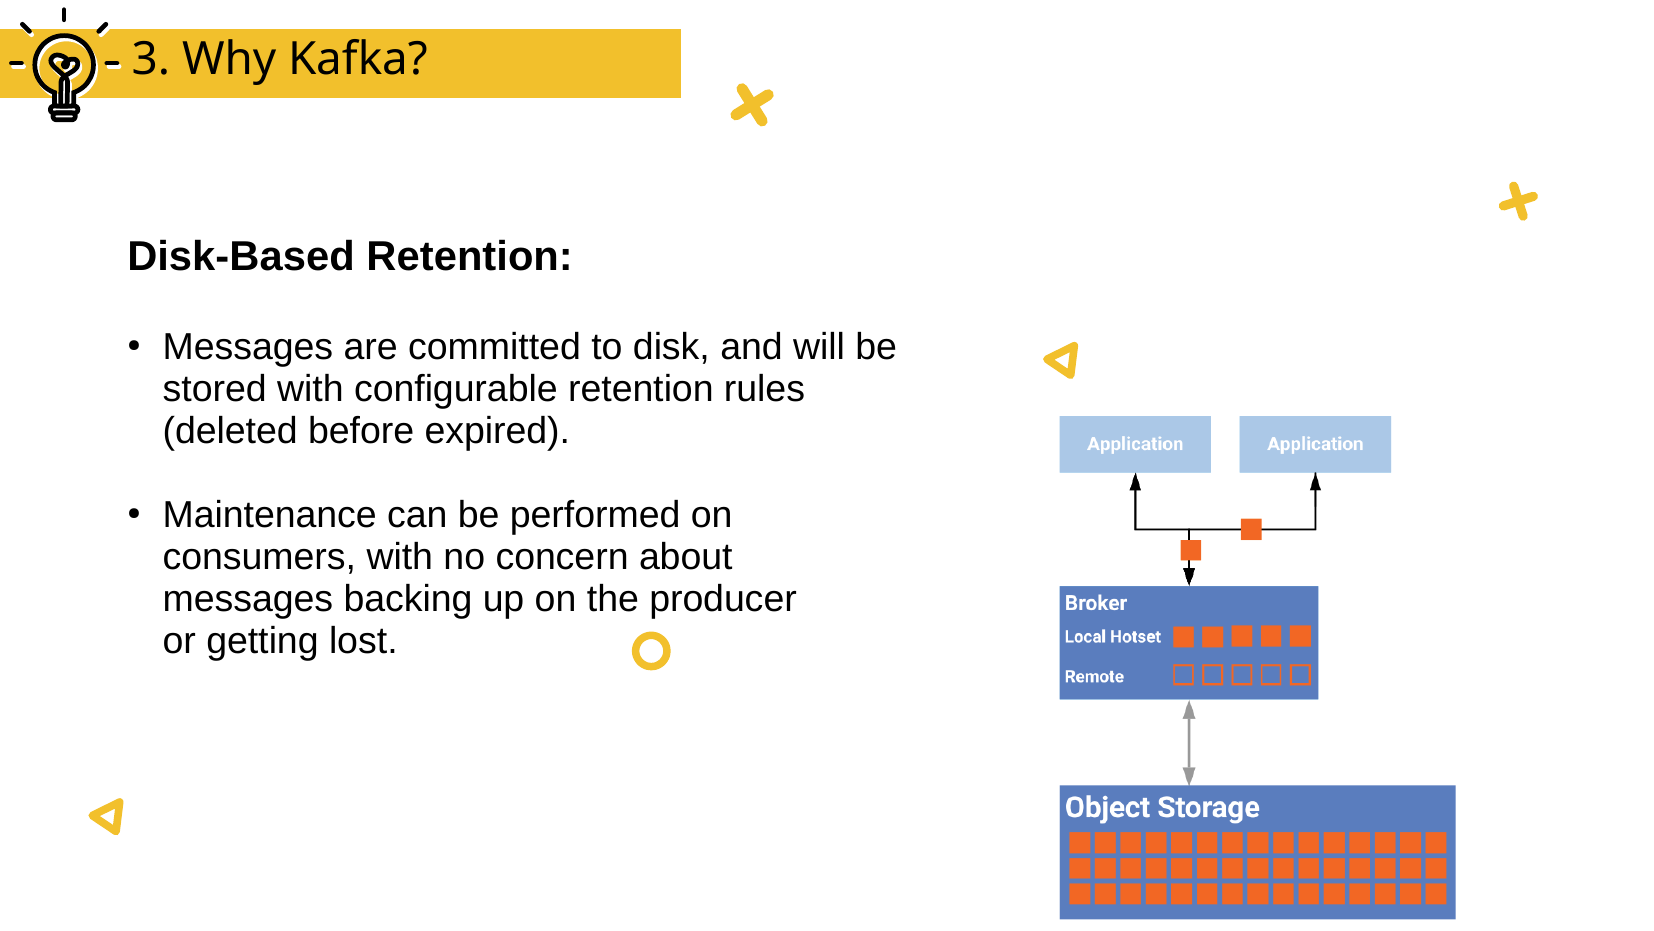

# 3. Why Kafka?
Disk-Based Retention:
Messages are committed to disk, and will be stored with configurable retention rules (deleted before expired).
Maintenance can be performed on consumers, with no concern about
messages backing up on the producer
or getting lost.